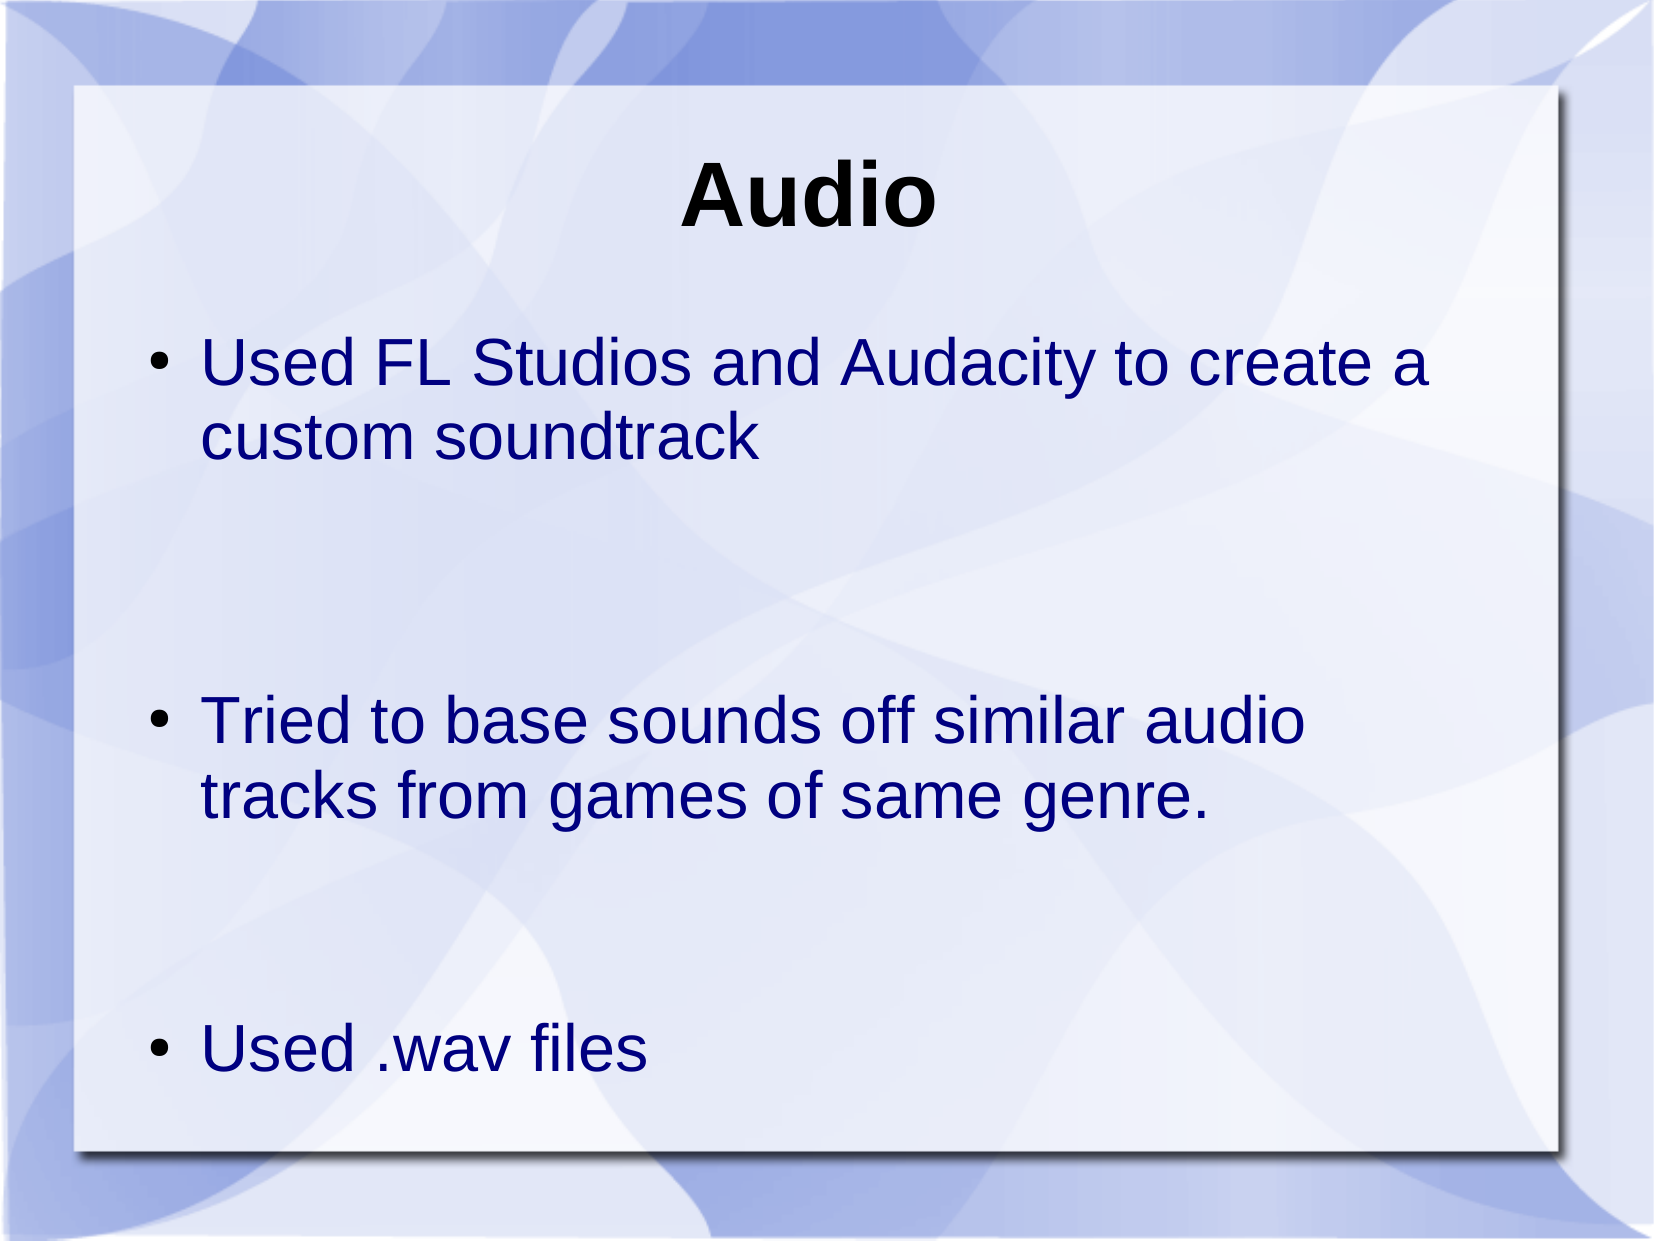

# Audio
Used FL Studios and Audacity to create a custom soundtrack
Tried to base sounds off similar audio tracks from games of same genre.
Used .wav files